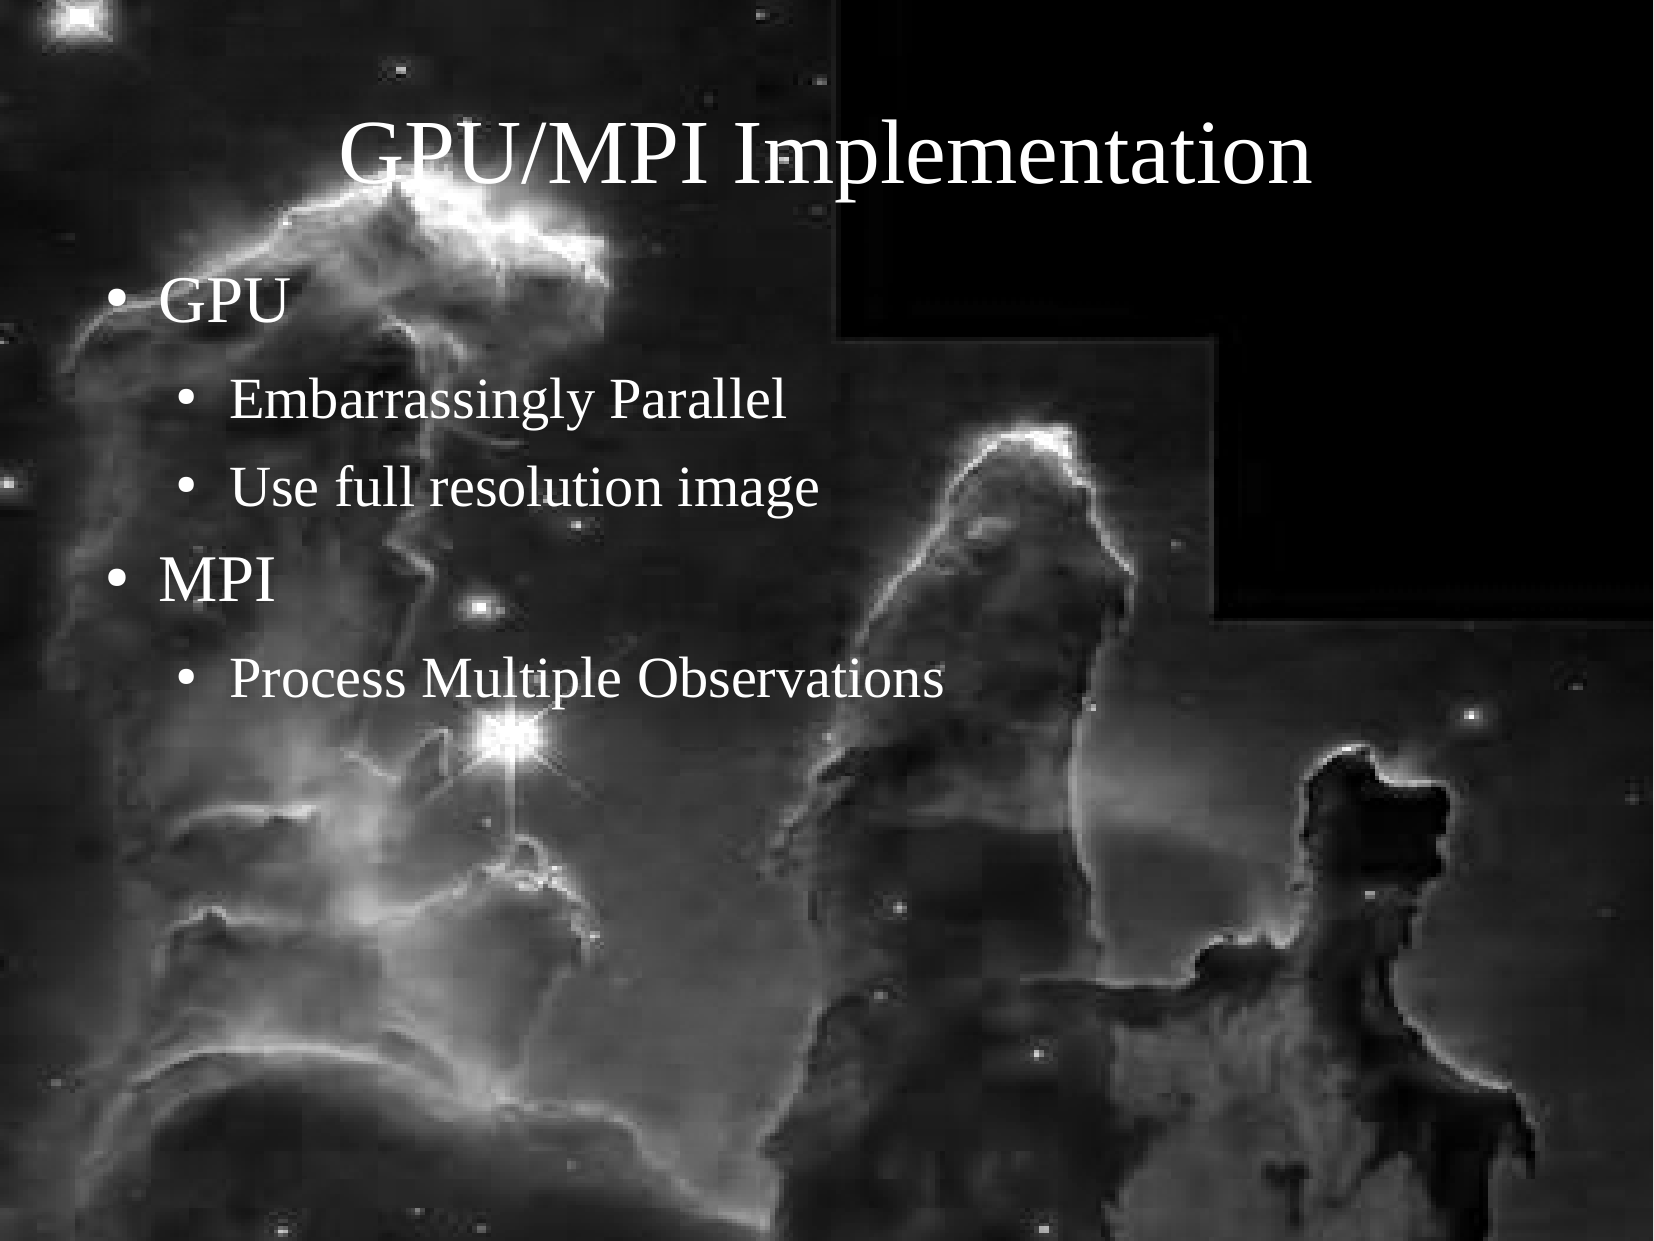

# GPU/MPI Implementation
GPU
Embarrassingly Parallel
Use full resolution image
MPI
Process Multiple Observations